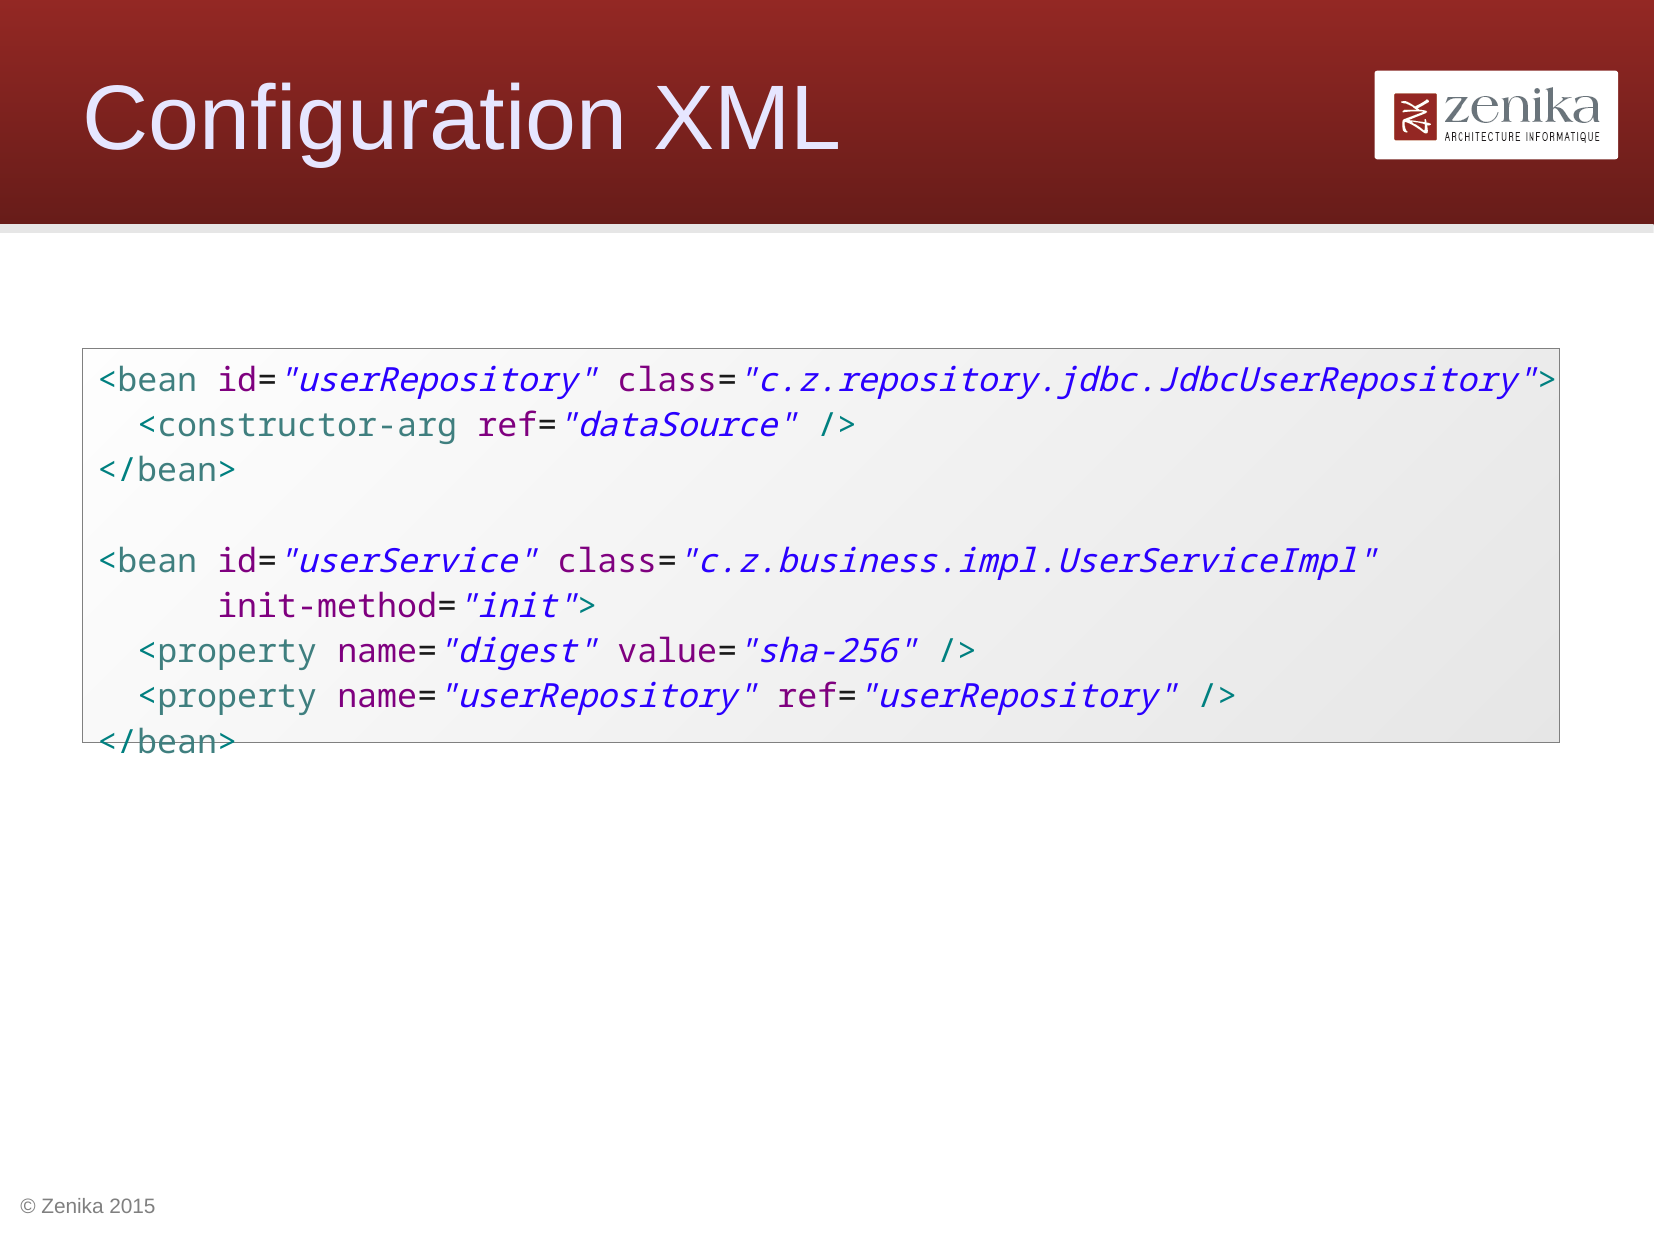

# Configuration XML
<bean id="userRepository" class="c.z.repository.jdbc.JdbcUserRepository">
 <constructor-arg ref="dataSource" />
</bean>
<bean id="userService" class="c.z.business.impl.UserServiceImpl"
 init-method="init">
 <property name="digest" value="sha-256" />
 <property name="userRepository" ref="userRepository" />
</bean>